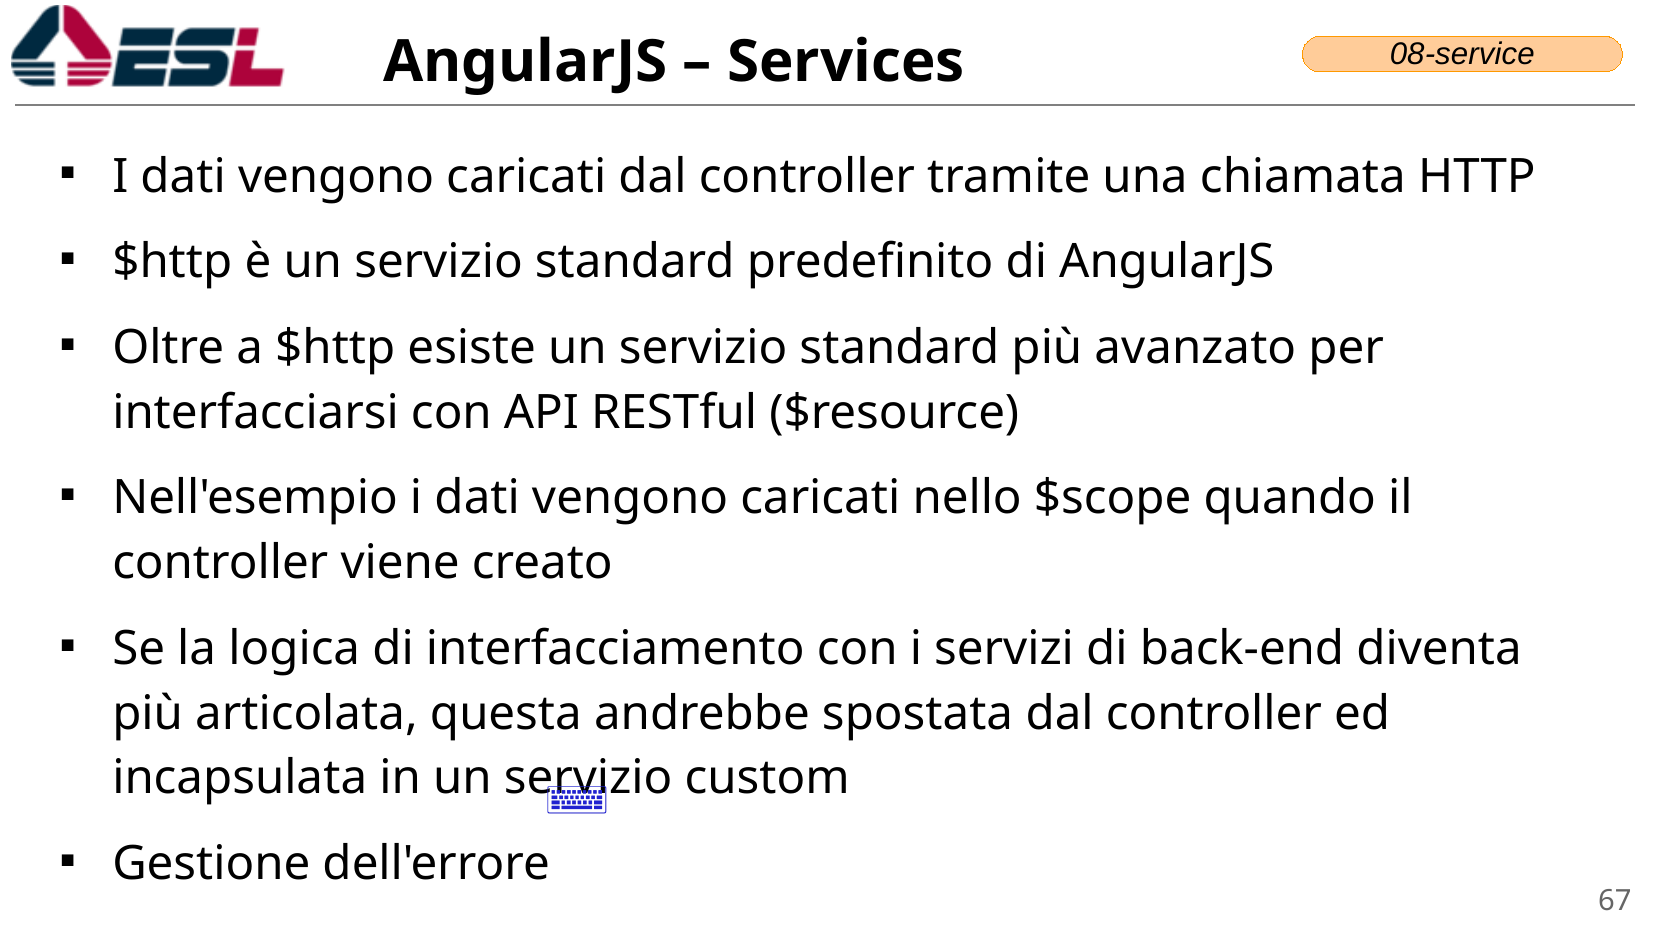

# AngularJS – Services
08-service
I dati vengono caricati dal controller tramite una chiamata HTTP
$http è un servizio standard predefinito di AngularJS
Oltre a $http esiste un servizio standard più avanzato per interfacciarsi con API RESTful ($resource)
Nell'esempio i dati vengono caricati nello $scope quando il controller viene creato
Se la logica di interfacciamento con i servizi di back-end diventa più articolata, questa andrebbe spostata dal controller ed incapsulata in un servizio custom
Gestione dell'errore